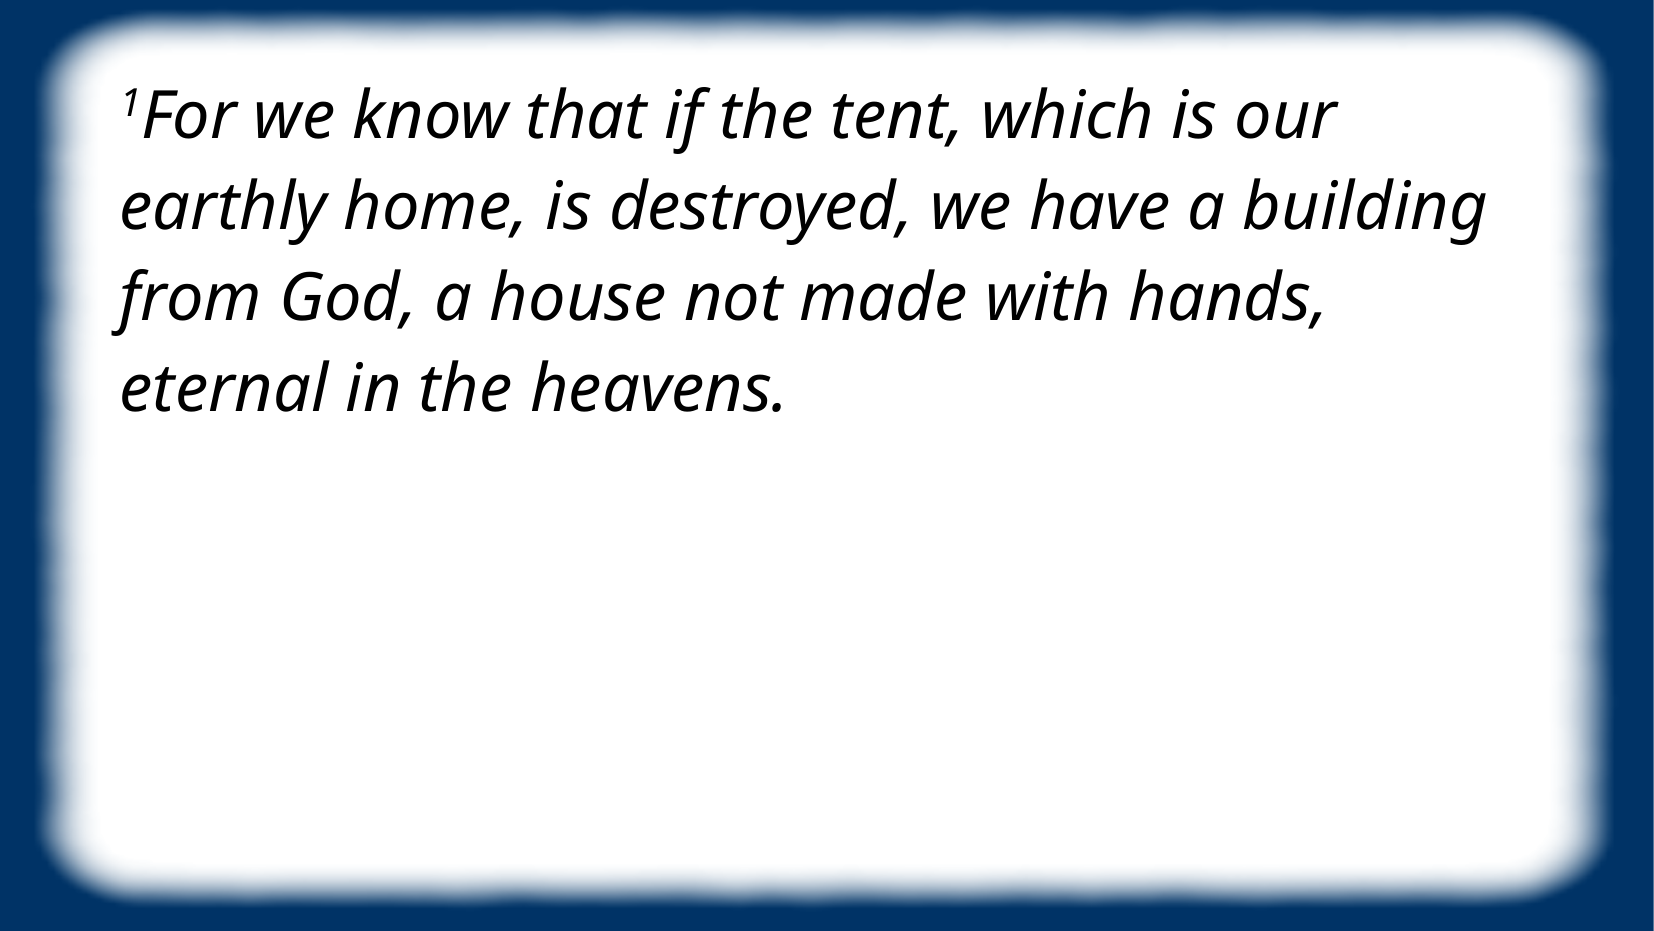

1For we know that if the tent, which is our earthly home, is destroyed, we have a building from God, a house not made with hands, eternal in the heavens.